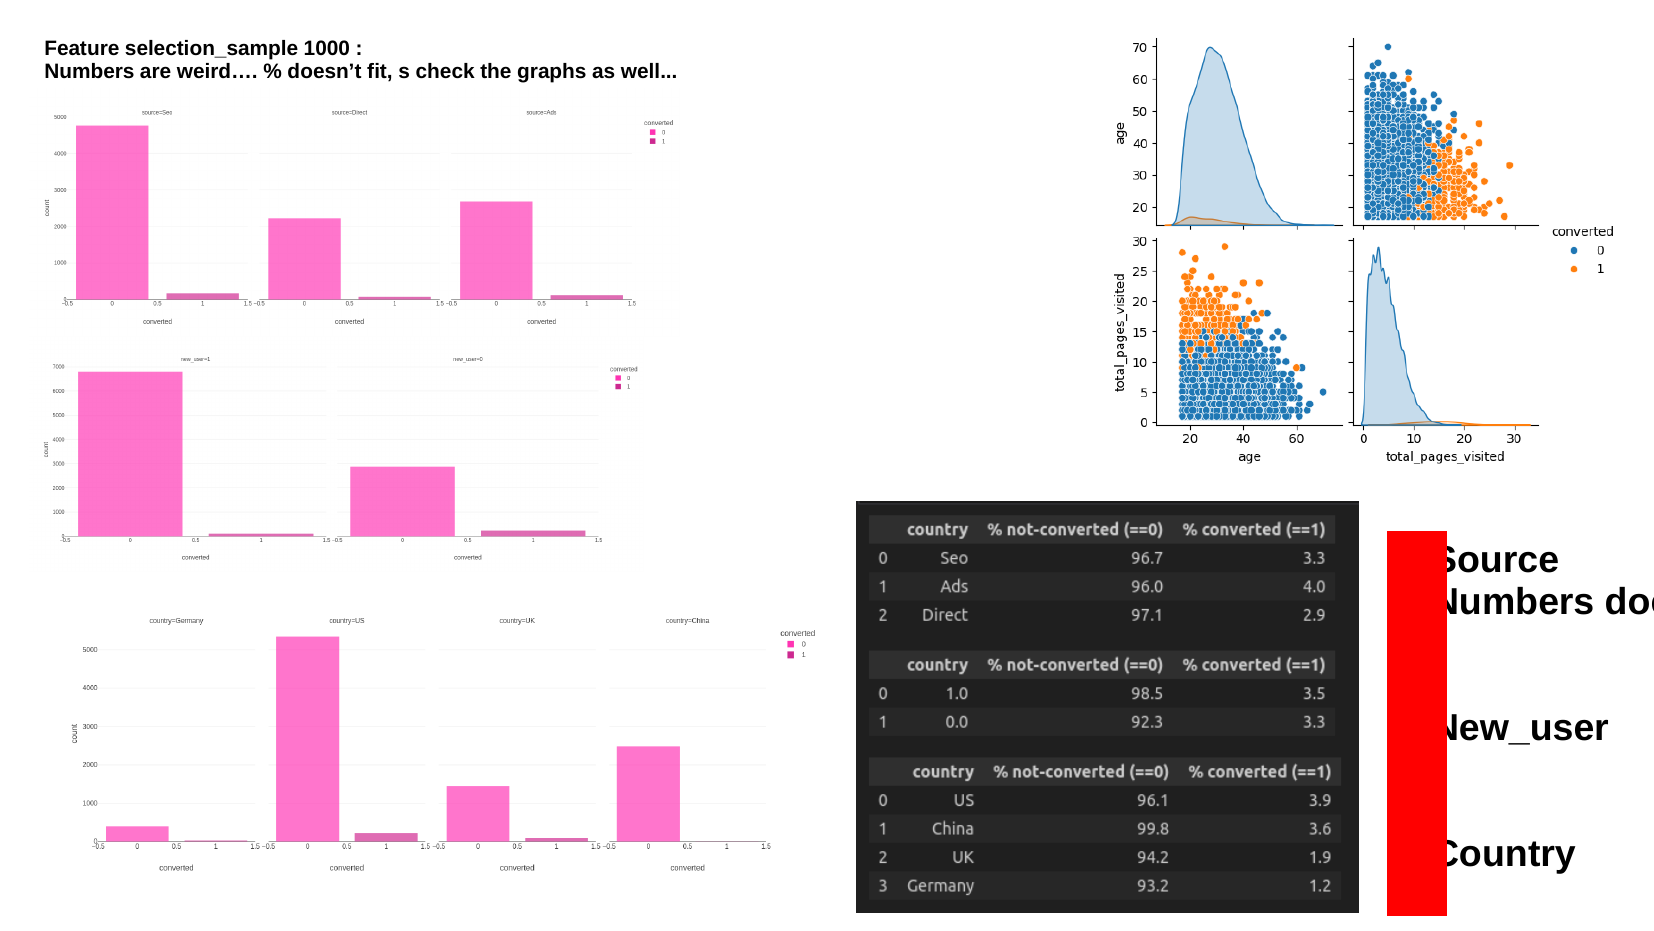

Feature selection_sample 1000 :
Numbers are weird…. % doesn’t fit, s check the graphs as well...
Source
Numbers doesn’t fit, but why ????
New_user
Country